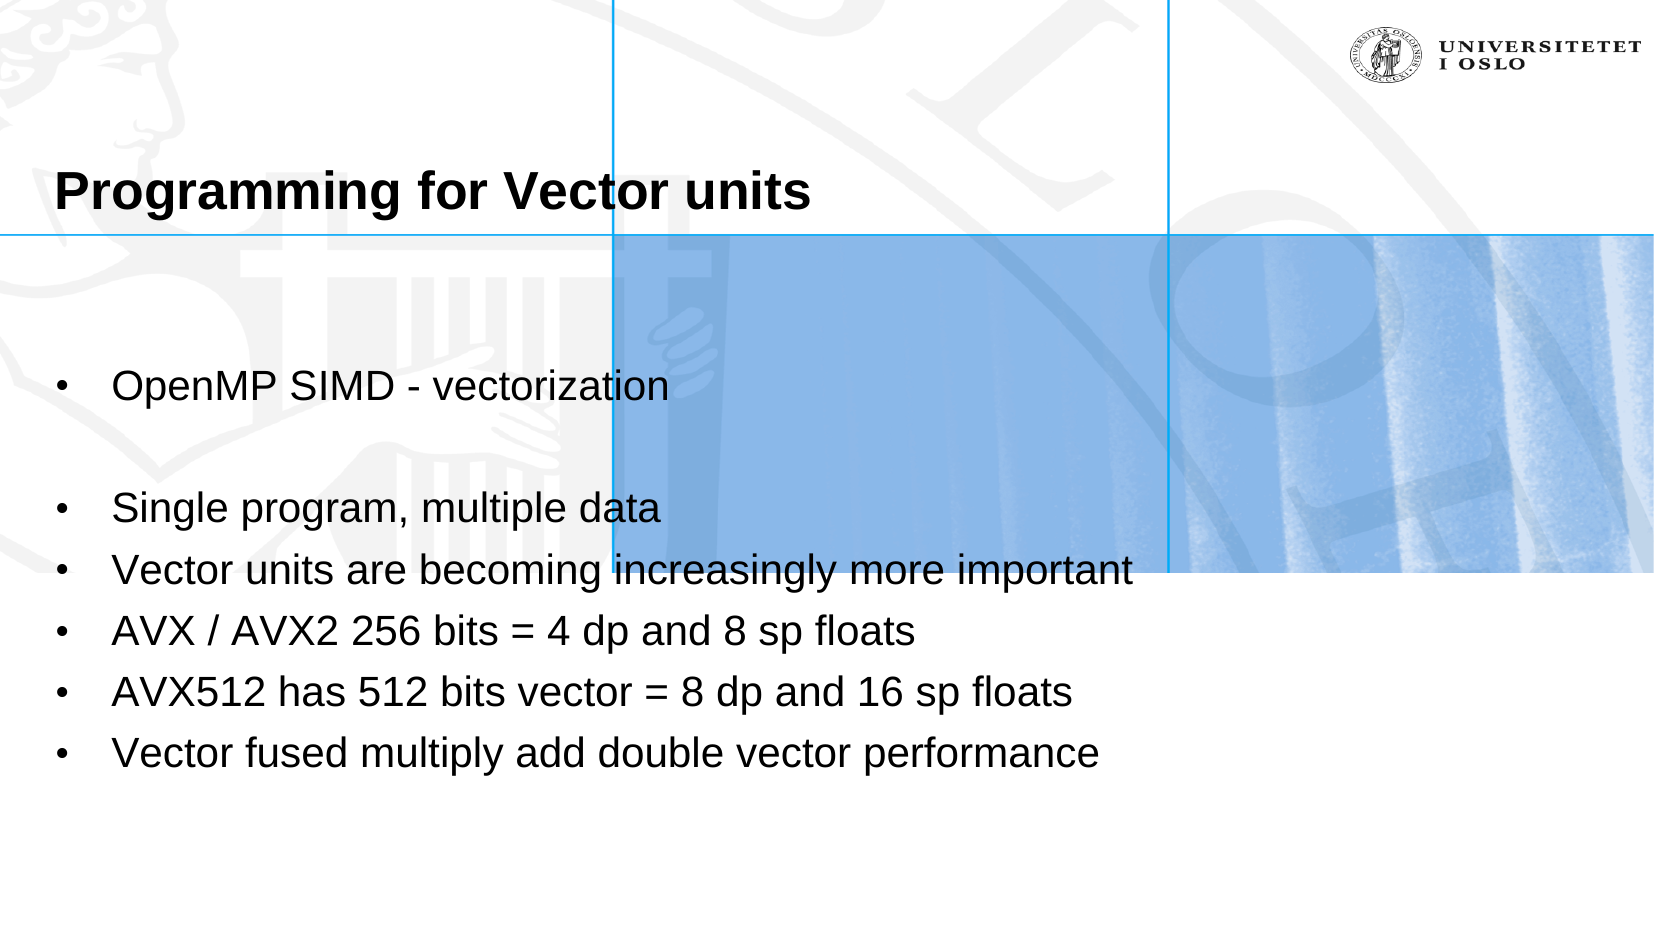

# Programming for Vector units
OpenMP SIMD - vectorization
Single program, multiple data
Vector units are becoming increasingly more important
AVX / AVX2 256 bits = 4 dp and 8 sp floats
AVX512 has 512 bits vector = 8 dp and 16 sp floats
Vector fused multiply add double vector performance